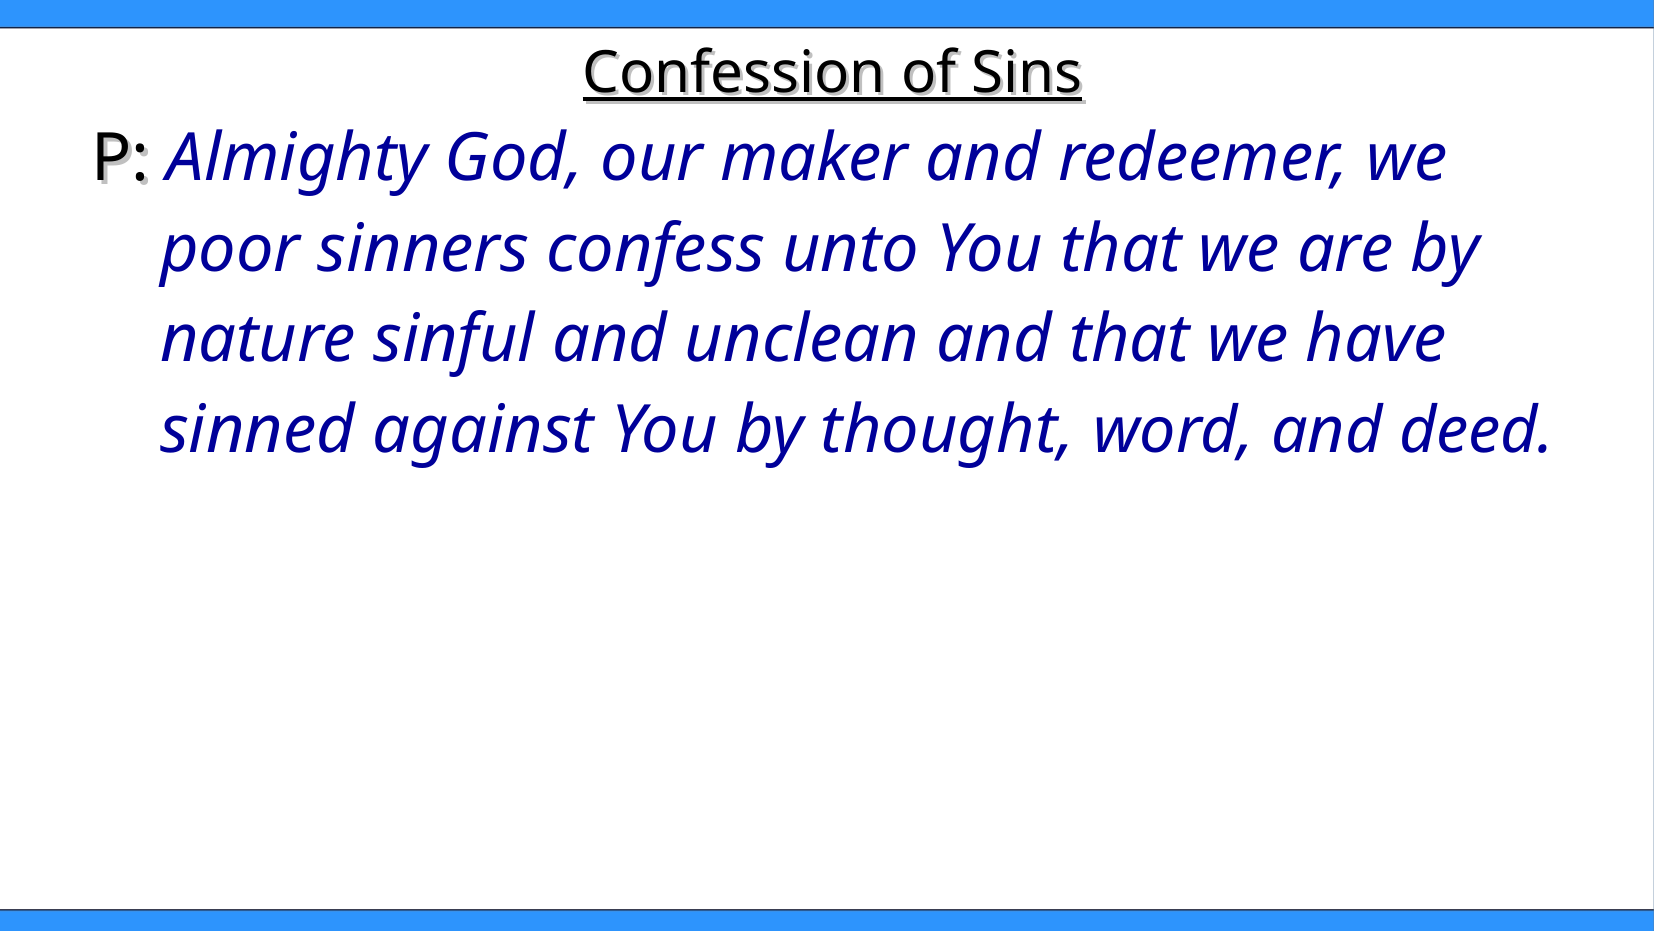

Confession of Sins
P: Almighty God, our maker and redeemer, we
 poor sinners confess unto You that we are by
 nature sinful and unclean and that we have
 sinned against You by thought, word, and deed.